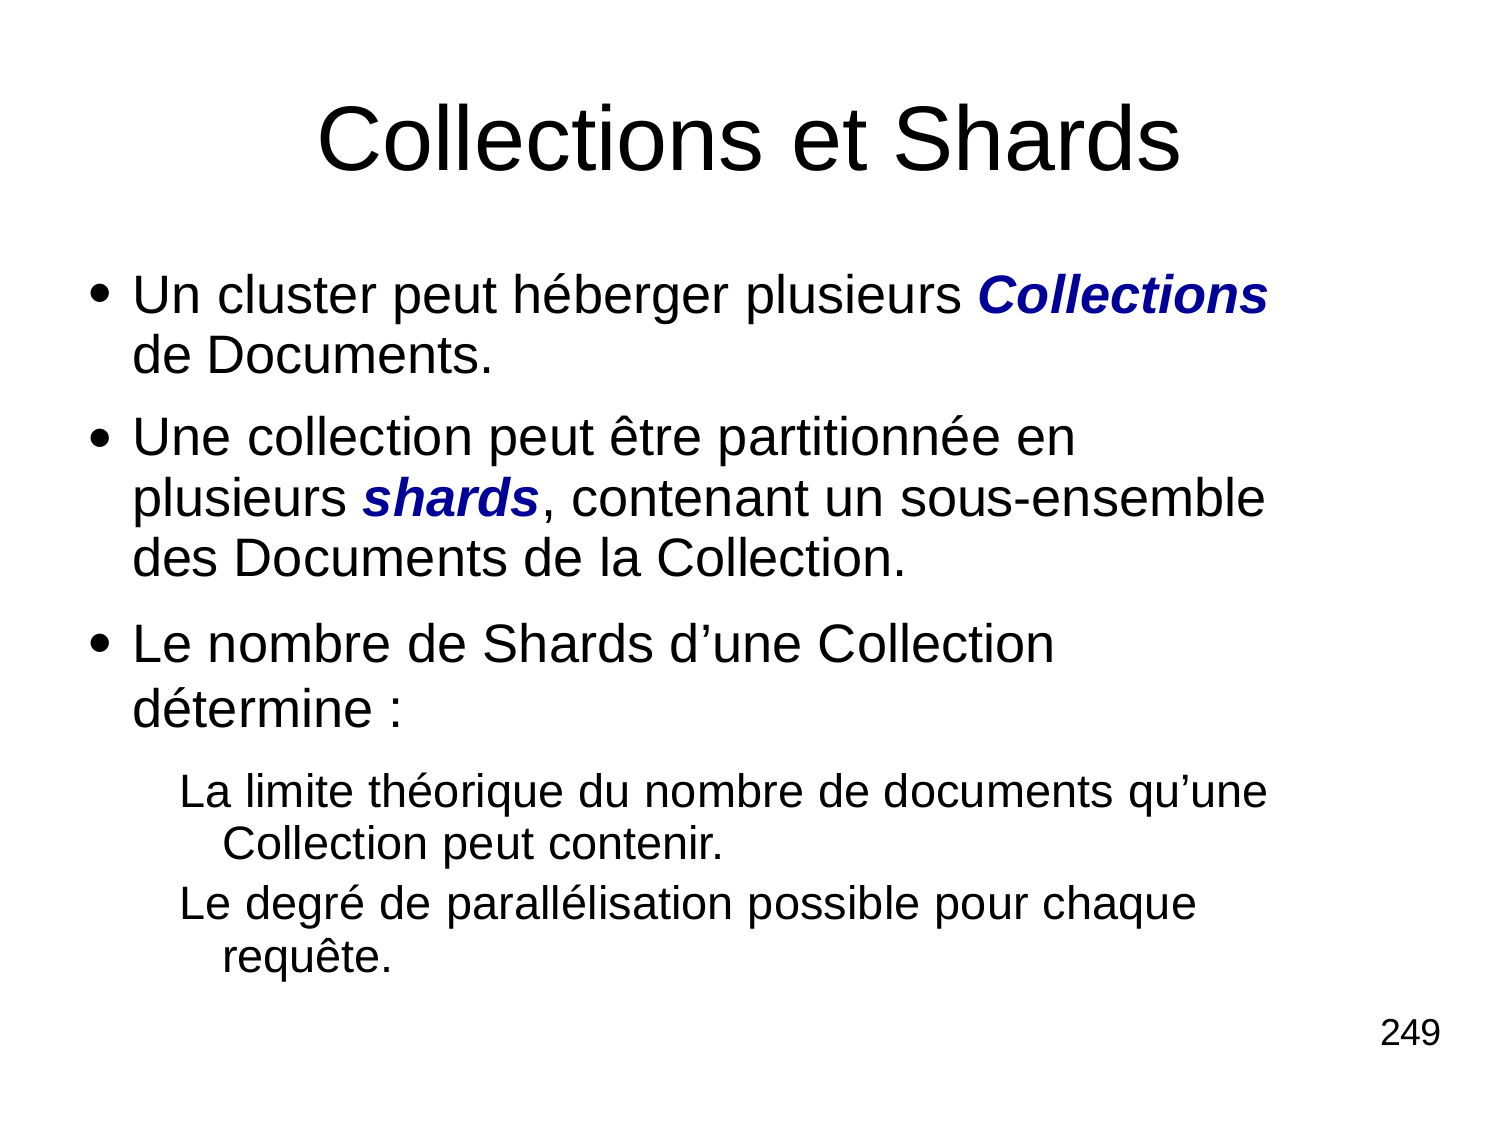

# Collections et Shards
Un cluster peut héberger plusieurs Collections de Documents.
Une collection peut être partitionnée en plusieurs shards, contenant un sous-ensemble des Documents de la Collection.
Le nombre de Shards d’une Collection détermine :
●
●
●
La limite théorique du nombre de documents qu’une Collection peut contenir.
Le degré de parallélisation possible pour chaque requête.
249